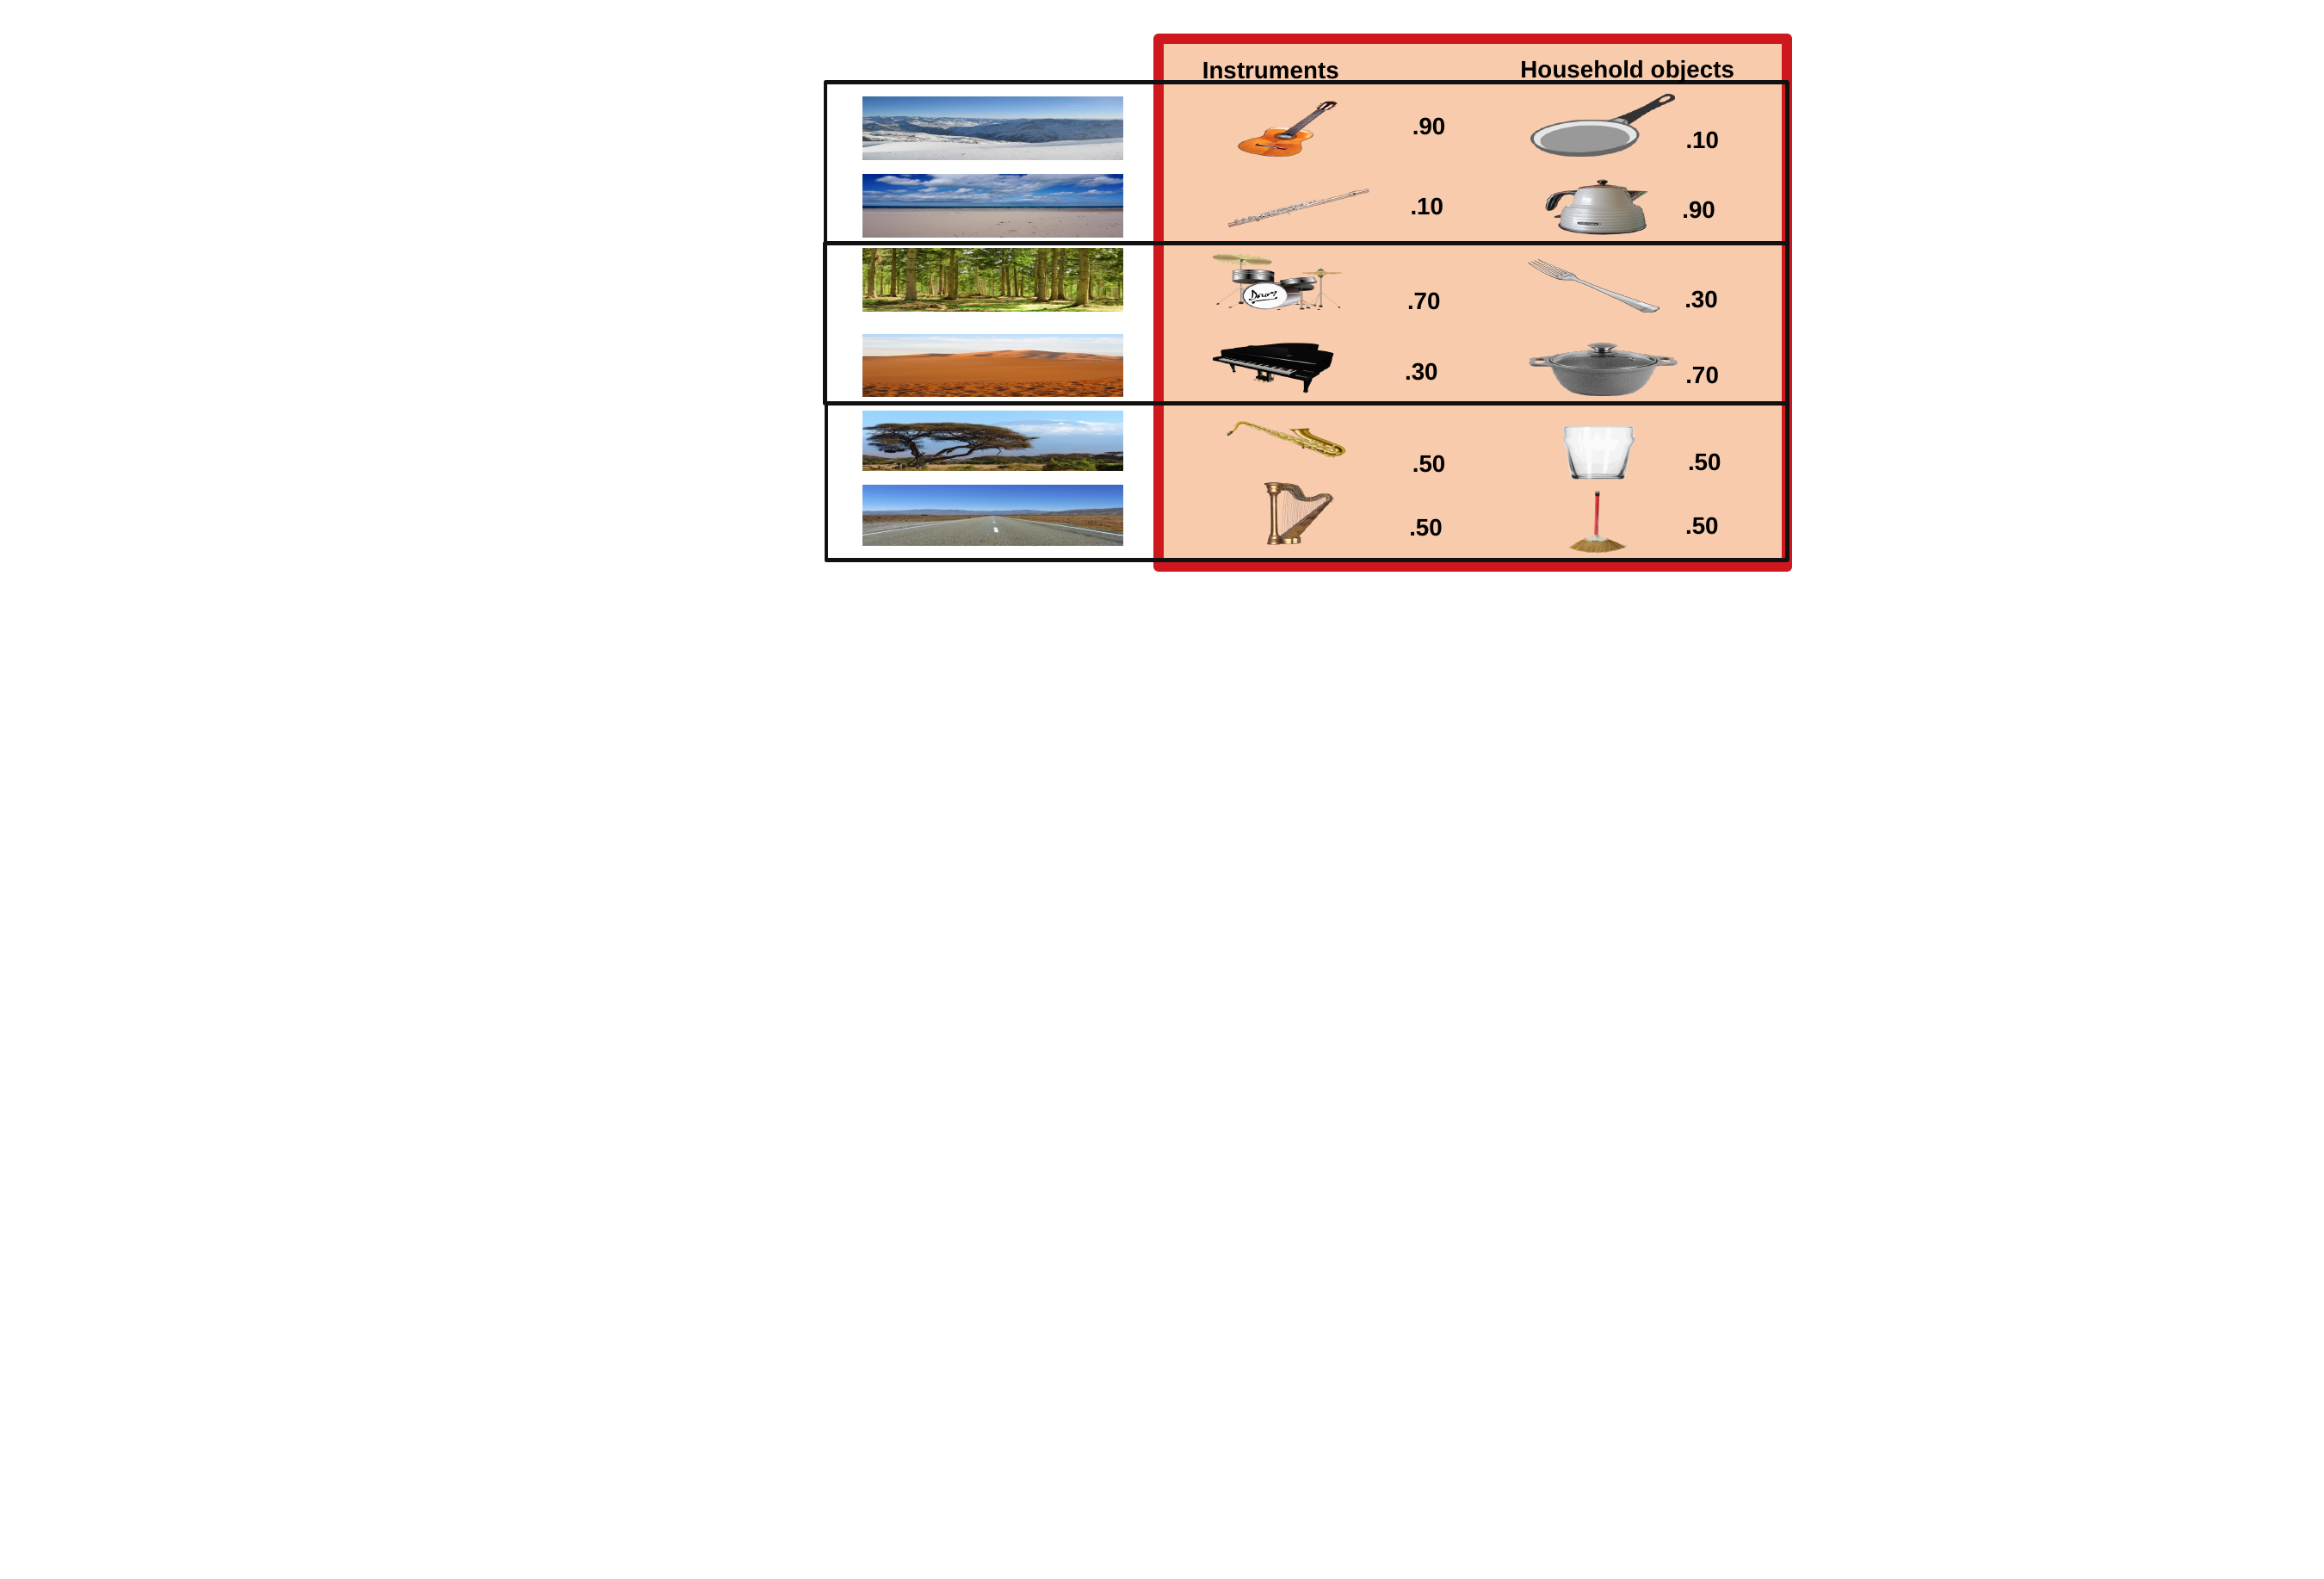

Household objects
Instruments
.90
.10
.10
.90
.30
.70
.30
.70
.50
.50
.50
.50